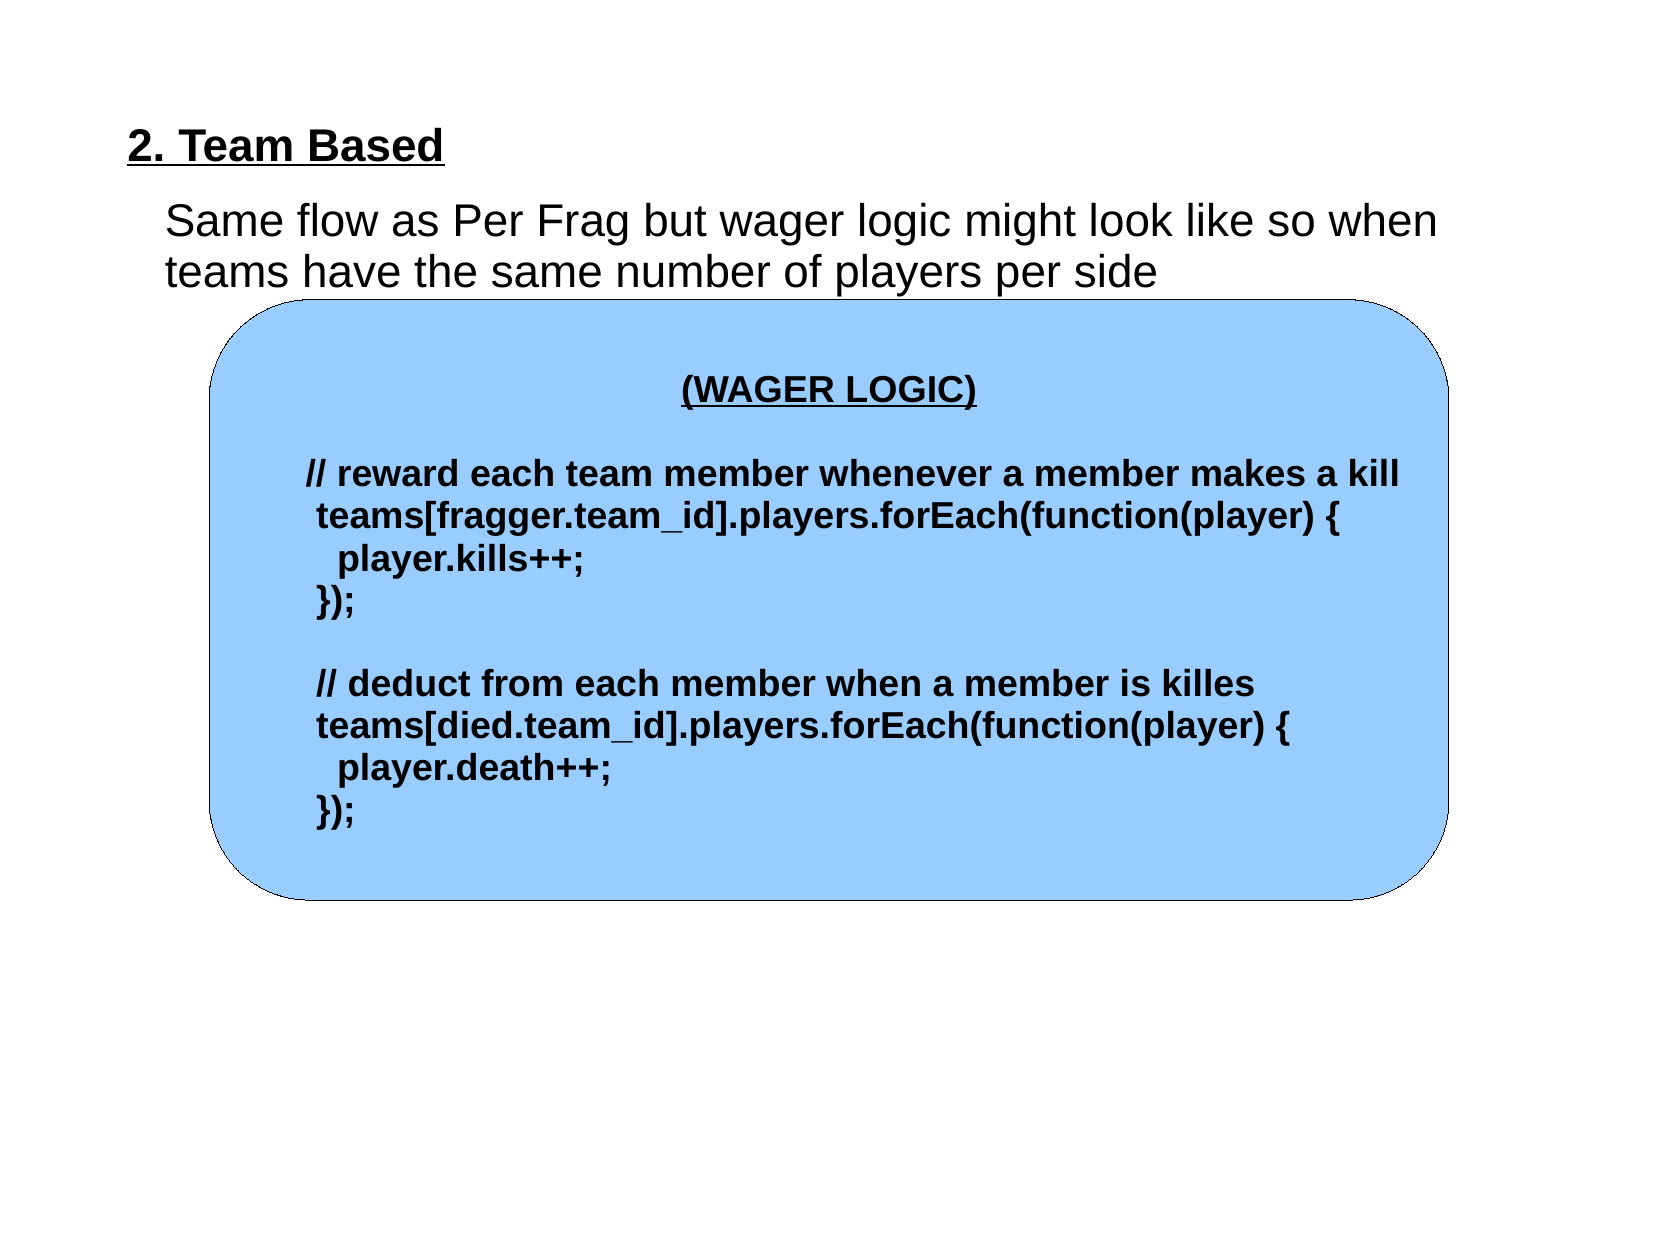

2. Team Based
Same flow as Per Frag but wager logic might look like so when teams have the same number of players per side
(WAGER LOGIC)
 // reward each team member whenever a member makes a kill
 teams[fragger.team_id].players.forEach(function(player) {
 player.kills++;
 });
 // deduct from each member when a member is killes
 teams[died.team_id].players.forEach(function(player) {
 player.death++;
 });